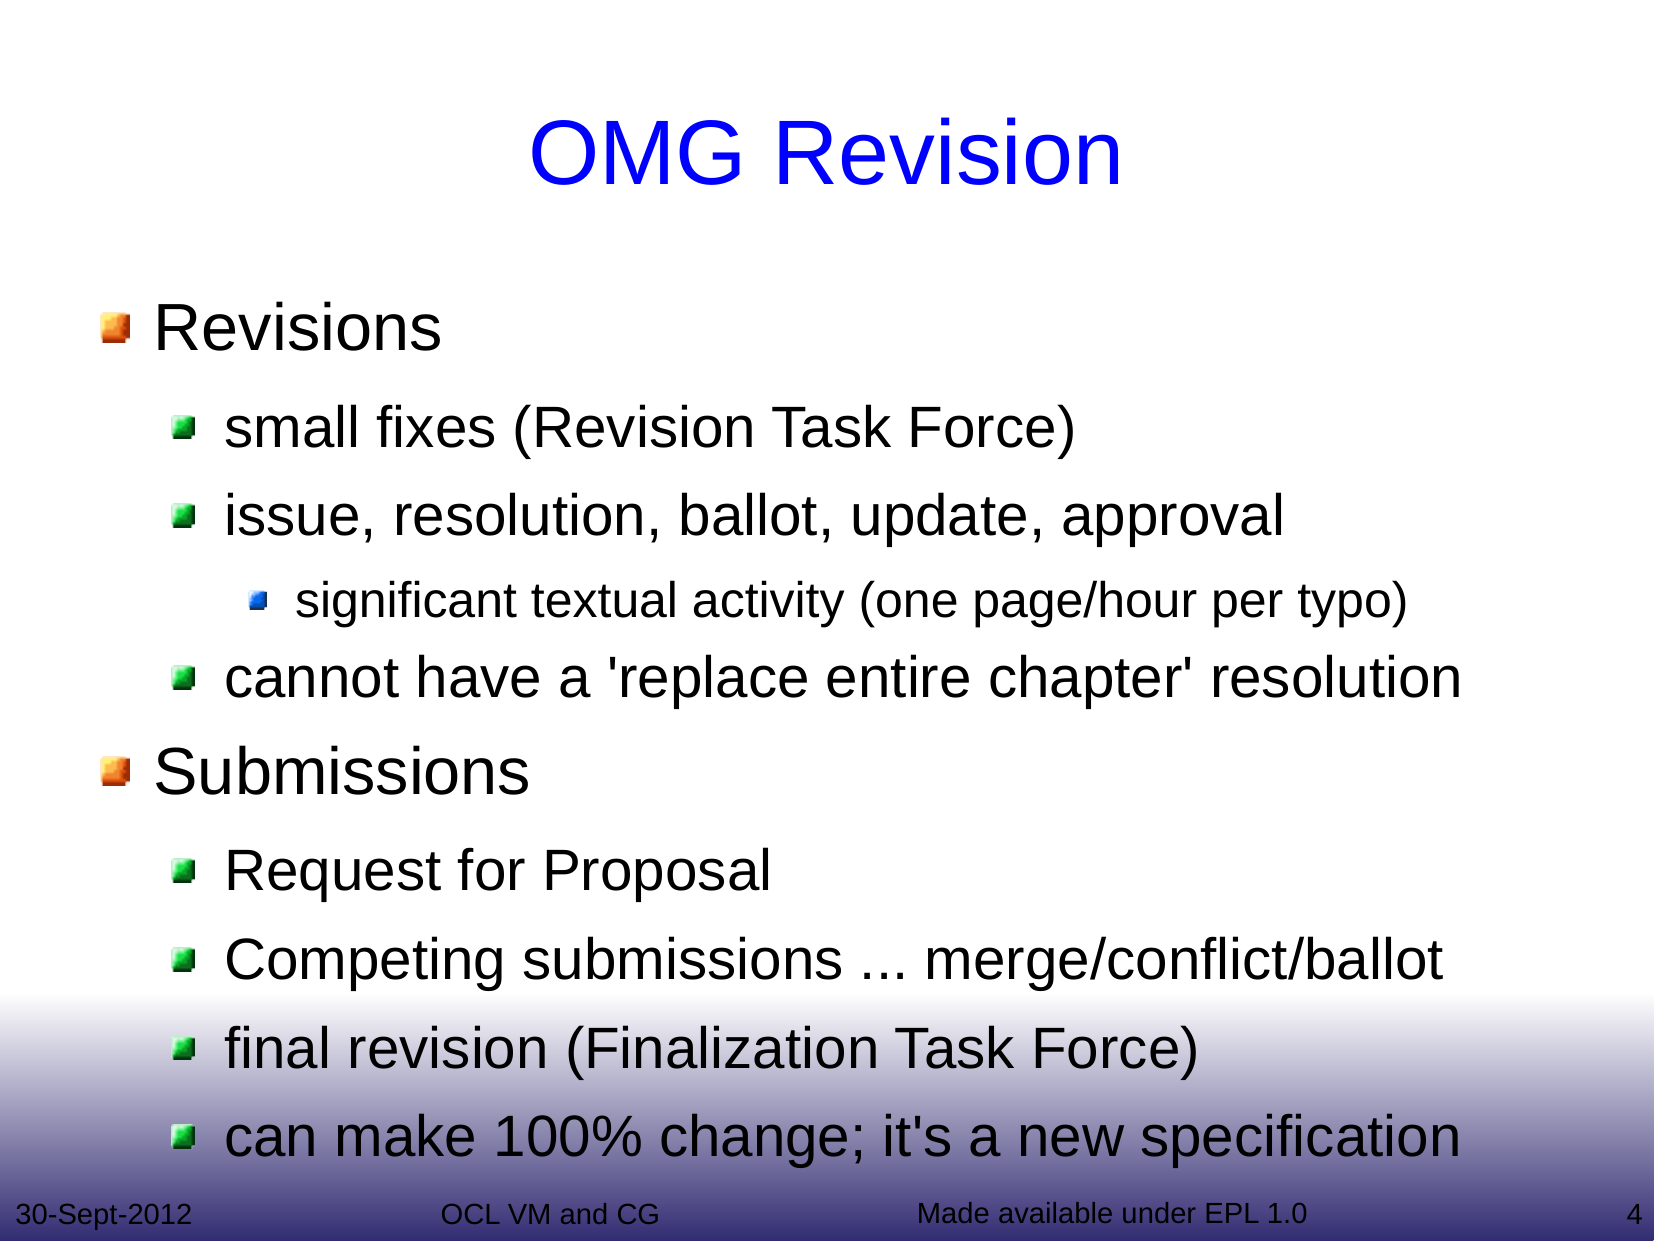

# OMG Revision
Revisions
small fixes (Revision Task Force)
issue, resolution, ballot, update, approval
significant textual activity (one page/hour per typo)
cannot have a 'replace entire chapter' resolution
Submissions
Request for Proposal
Competing submissions ... merge/conflict/ballot
final revision (Finalization Task Force)
can make 100% change; it's a new specification
30-Sept-2012
OCL VM and CG
4